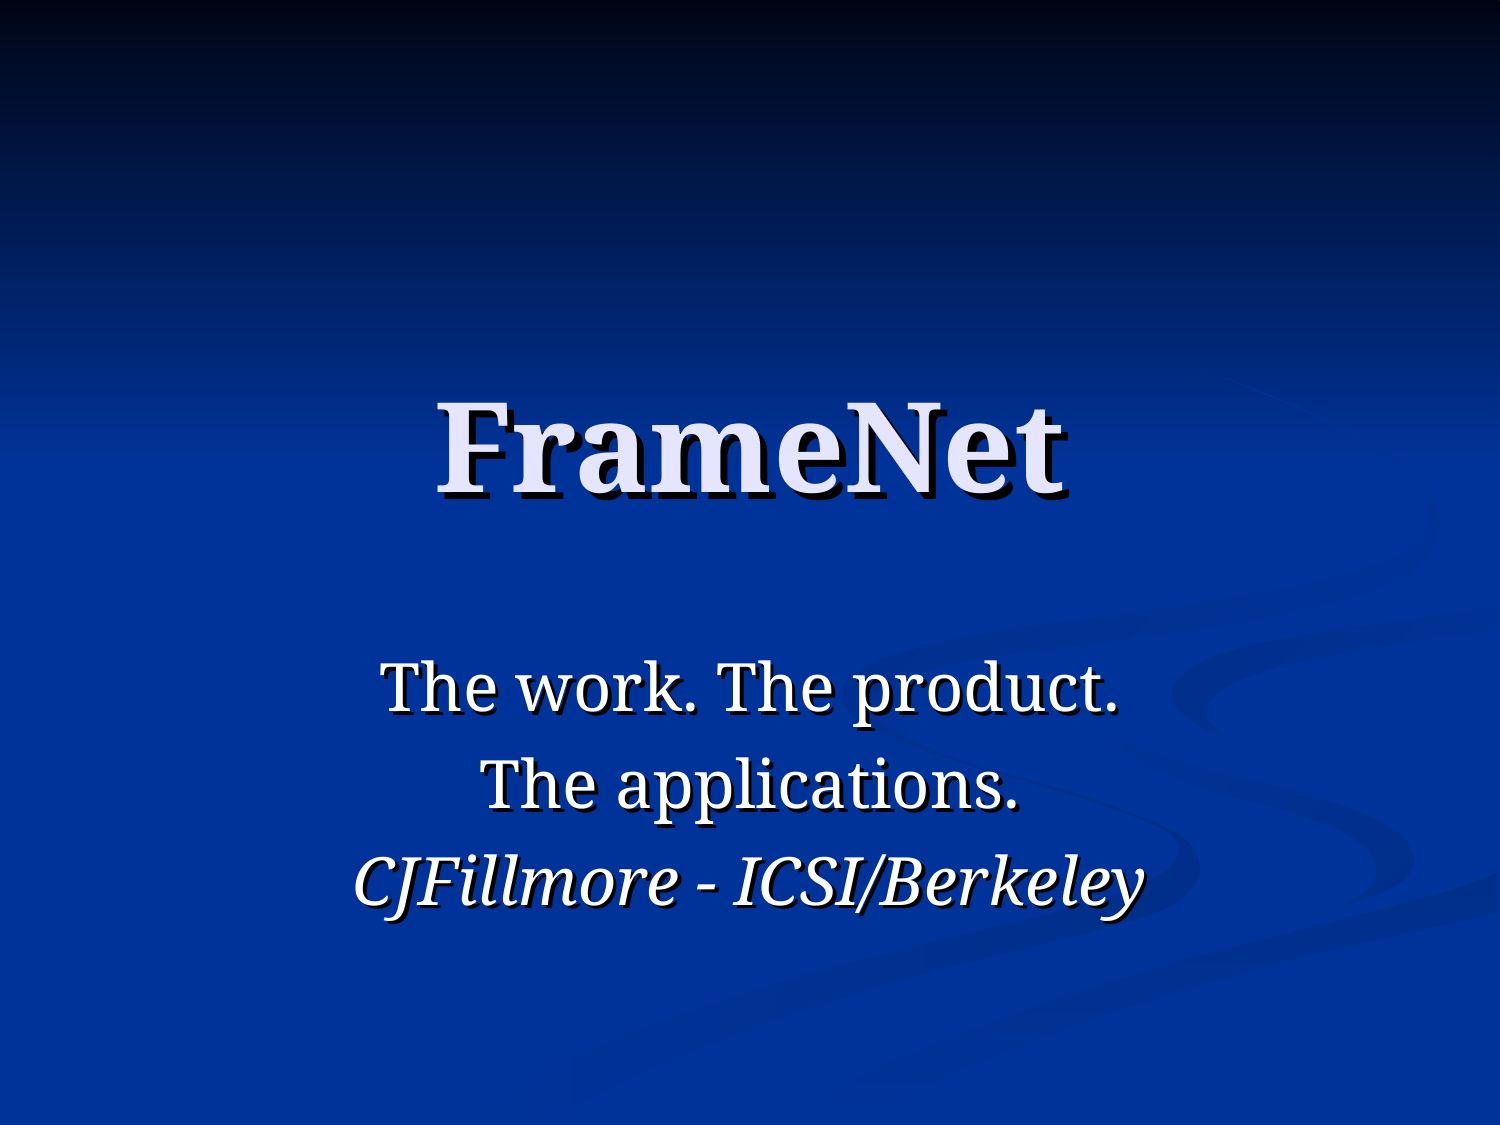

# FrameNet
The work. The product.
The applications.
CJFillmore - ICSI/Berkeley